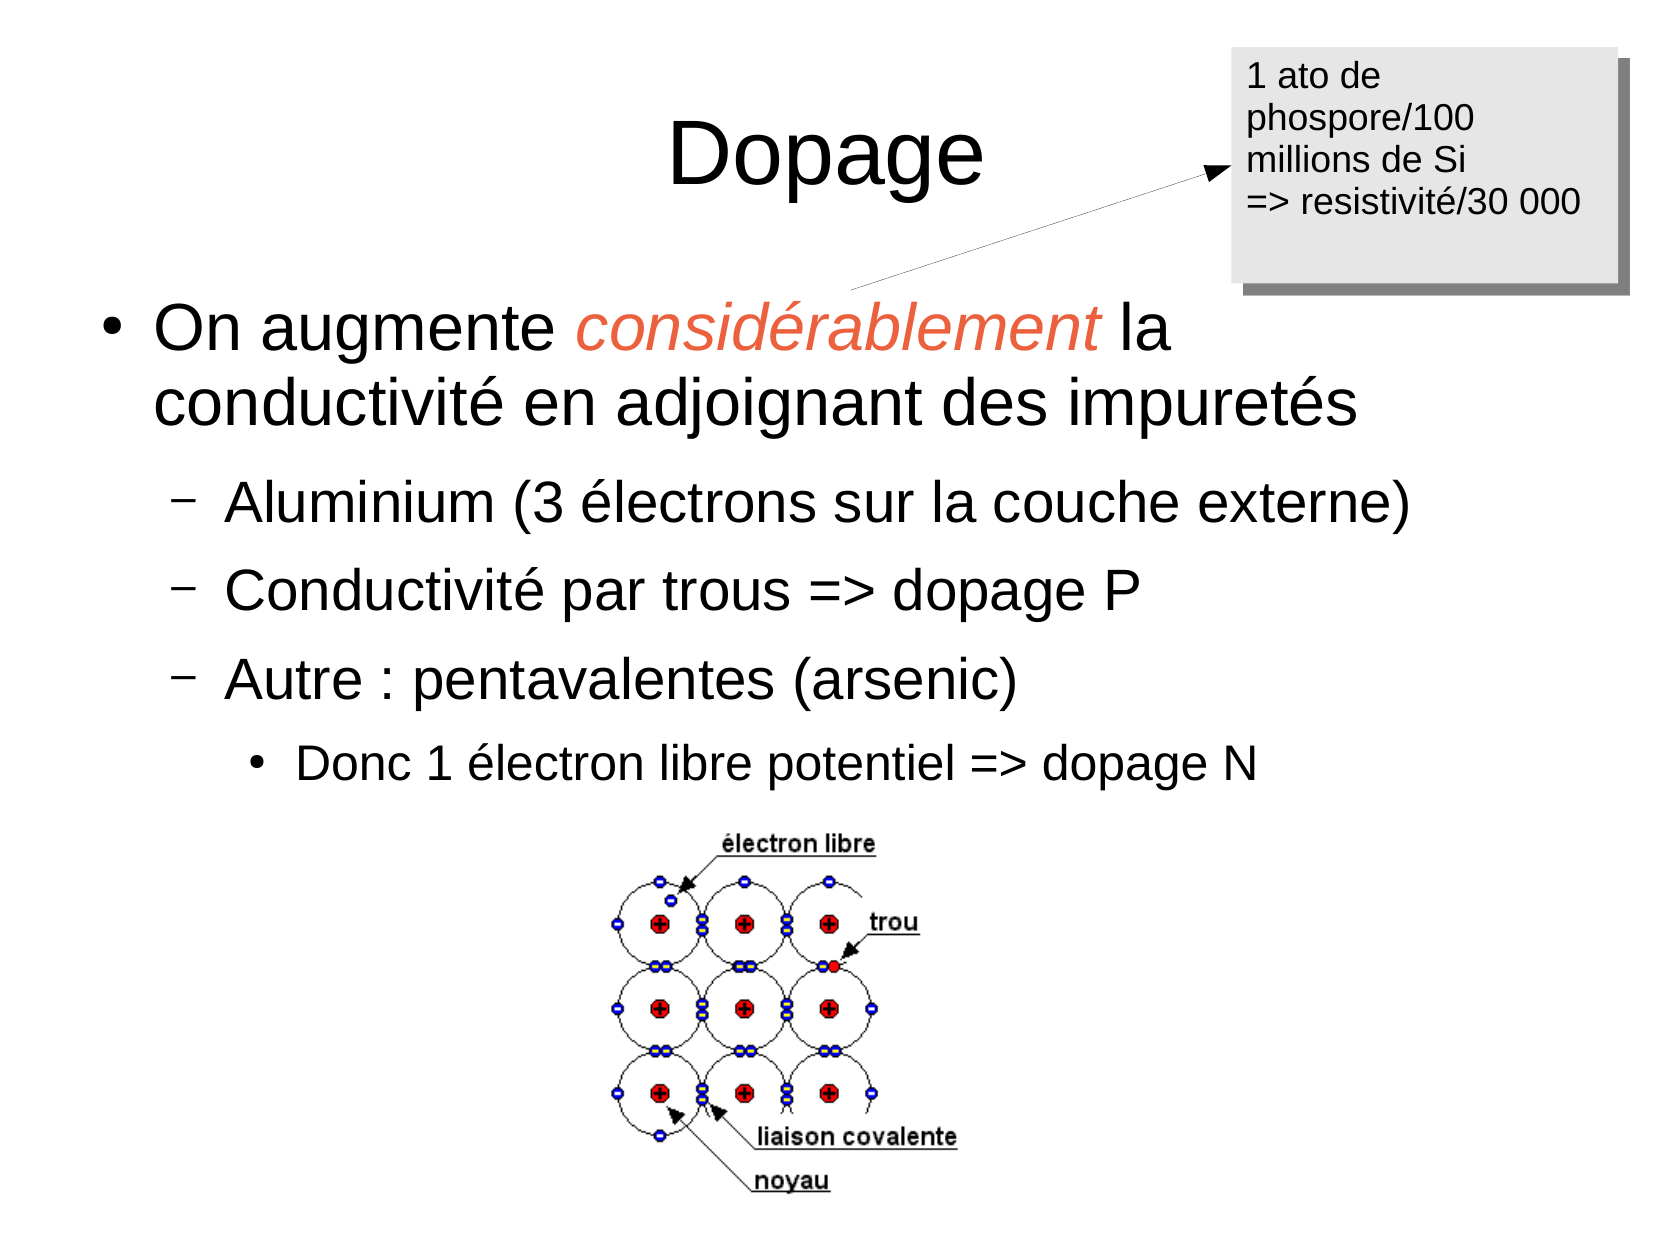

1 ato de phospore/100 millions de Si
=> resistivité/30 000
# Dopage
On augmente considérablement la conductivité en adjoignant des impuretés
Aluminium (3 électrons sur la couche externe)
Conductivité par trous => dopage P
Autre : pentavalentes (arsenic)
Donc 1 électron libre potentiel => dopage N